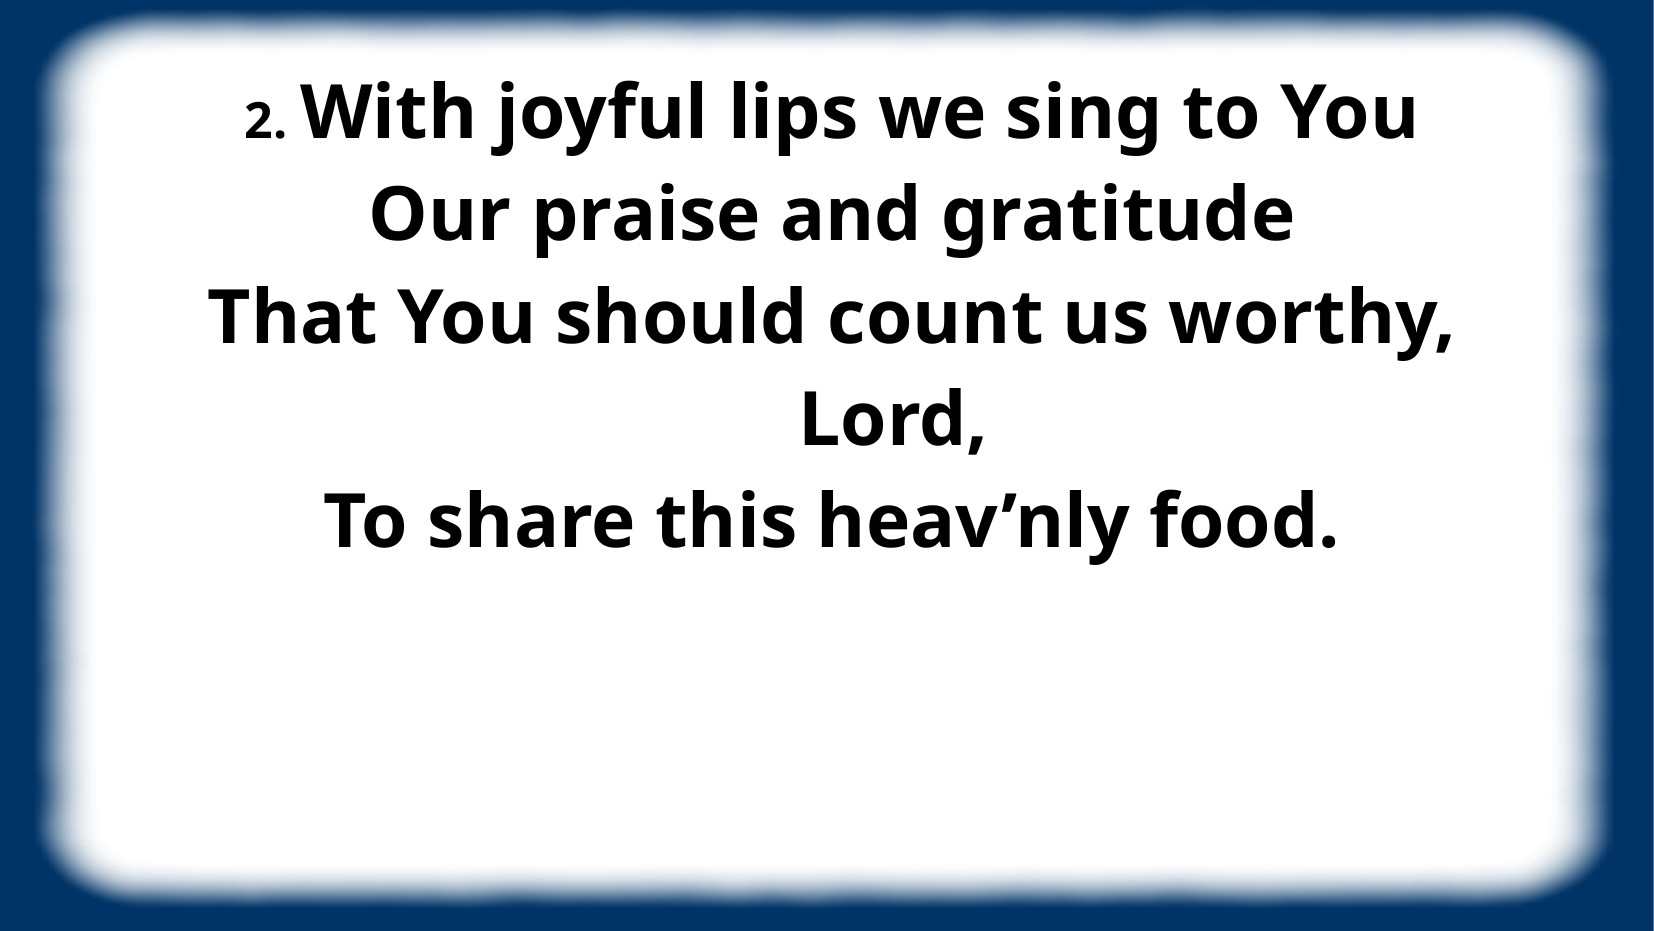

2. With joyful lips we sing to You
Our praise and gratitude
That You should count us worthy, Lord,
To share this heav’nly food.